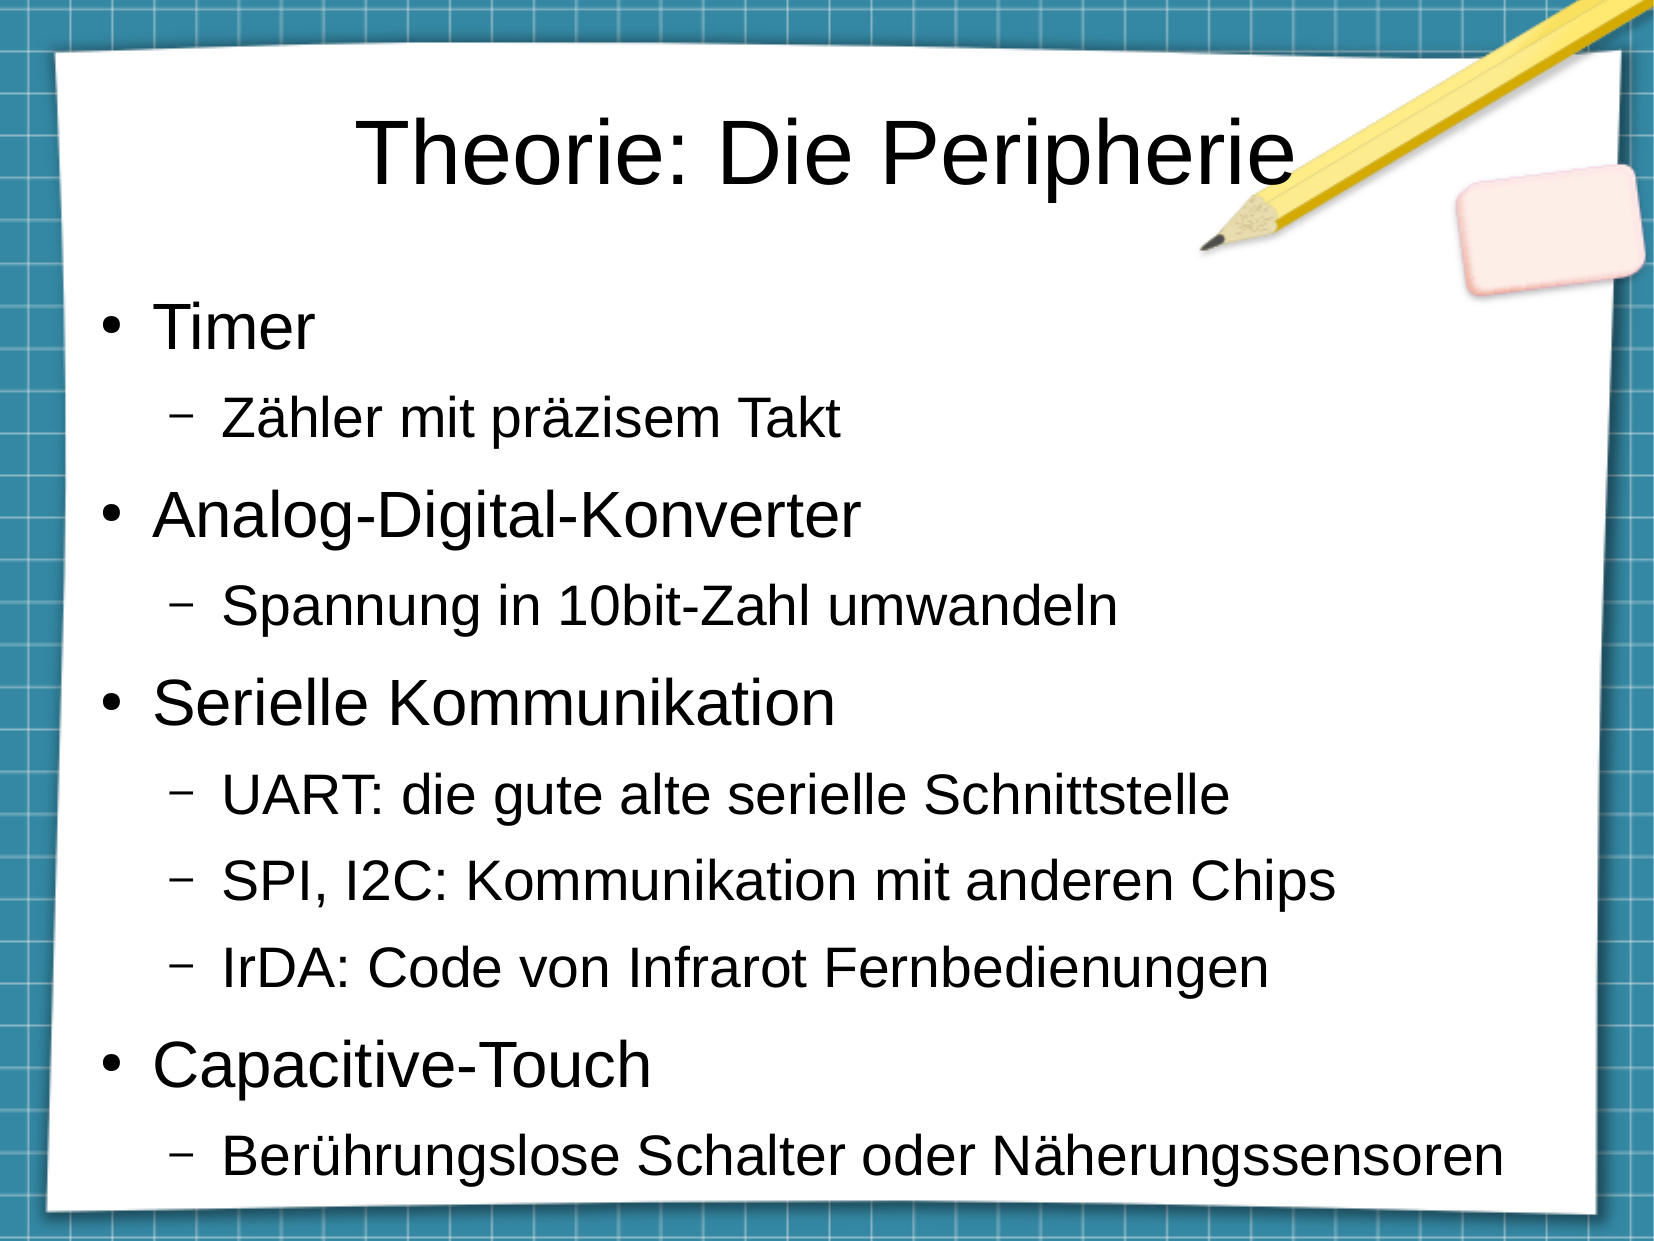

# Theorie: Die Peripherie
Timer
Zähler mit präzisem Takt
Analog-Digital-Konverter
Spannung in 10bit-Zahl umwandeln
Serielle Kommunikation
UART: die gute alte serielle Schnittstelle
SPI, I2C: Kommunikation mit anderen Chips
IrDA: Code von Infrarot Fernbedienungen
Capacitive-Touch
Berührungslose Schalter oder Näherungssensoren